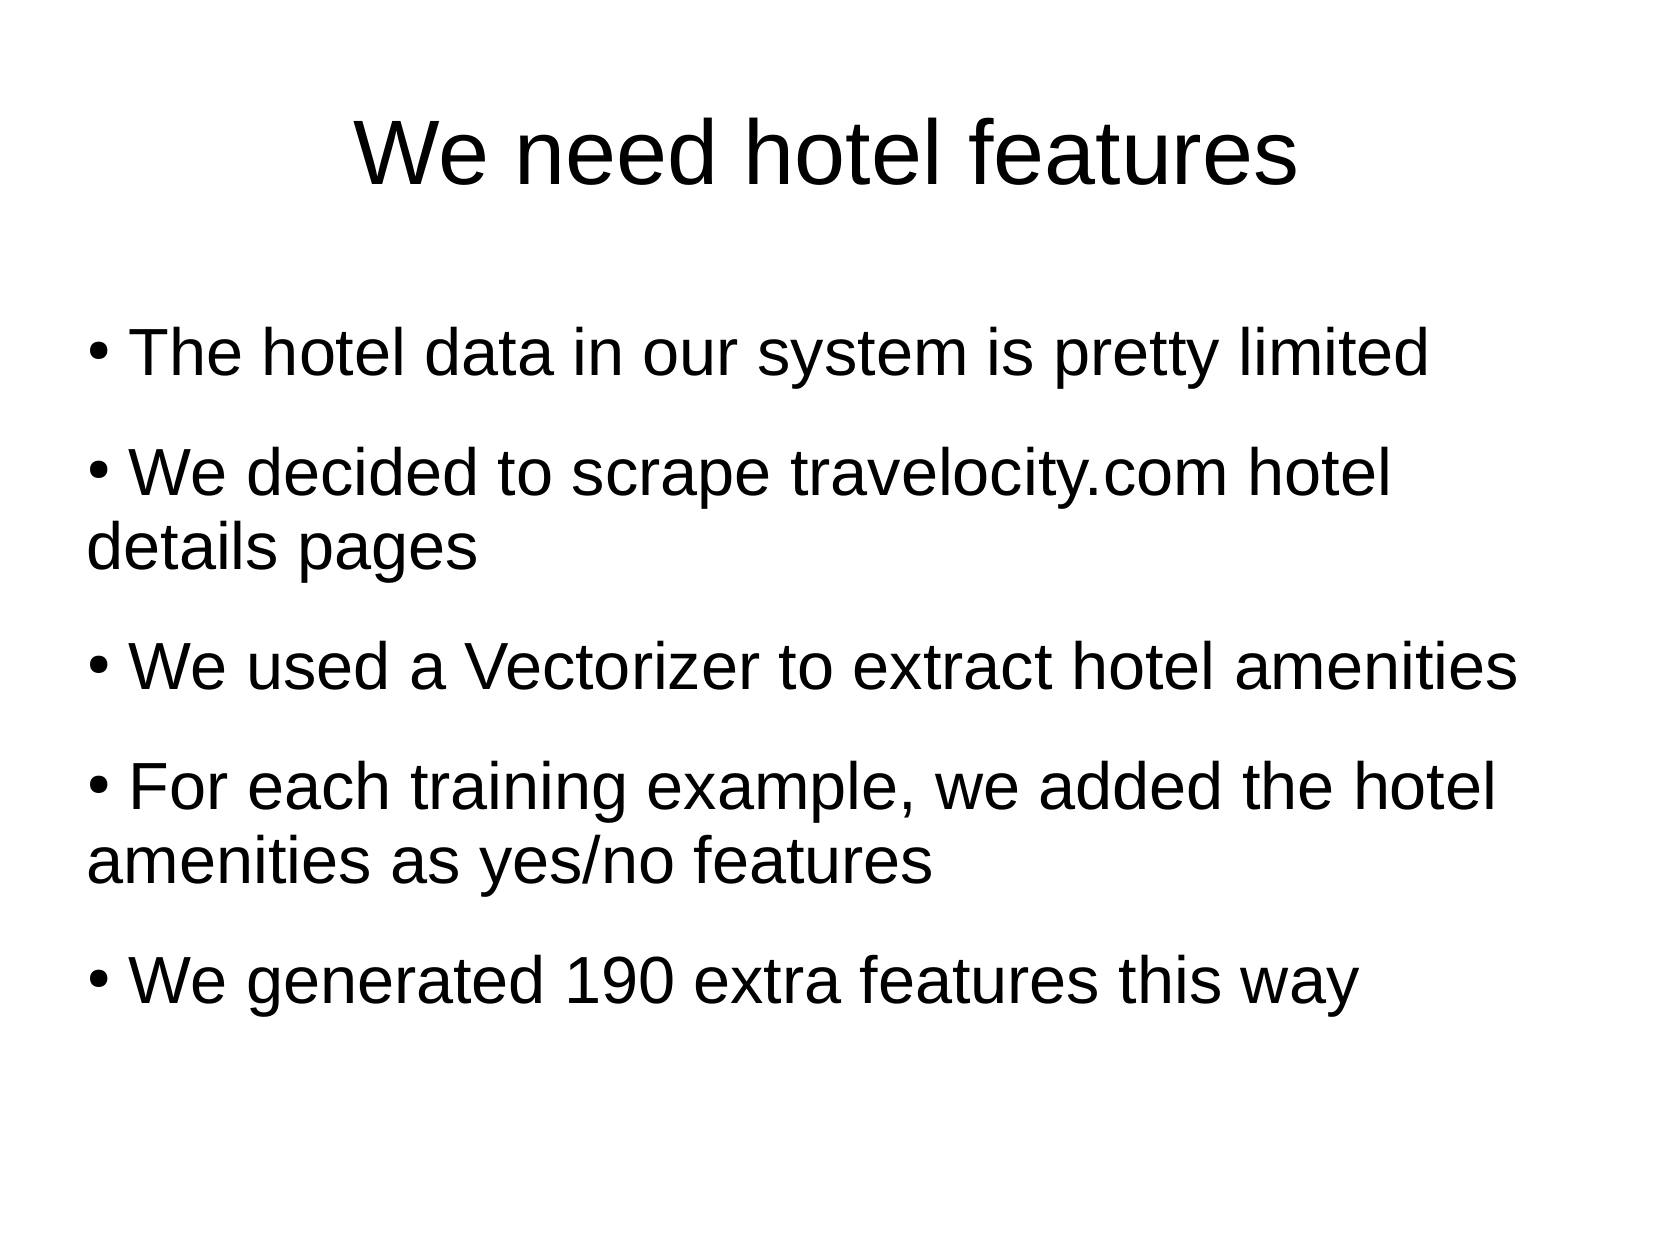

# We need hotel features
 The hotel data in our system is pretty limited
 We decided to scrape travelocity.com hotel details pages
 We used a Vectorizer to extract hotel amenities
 For each training example, we added the hotel amenities as yes/no features
 We generated 190 extra features this way